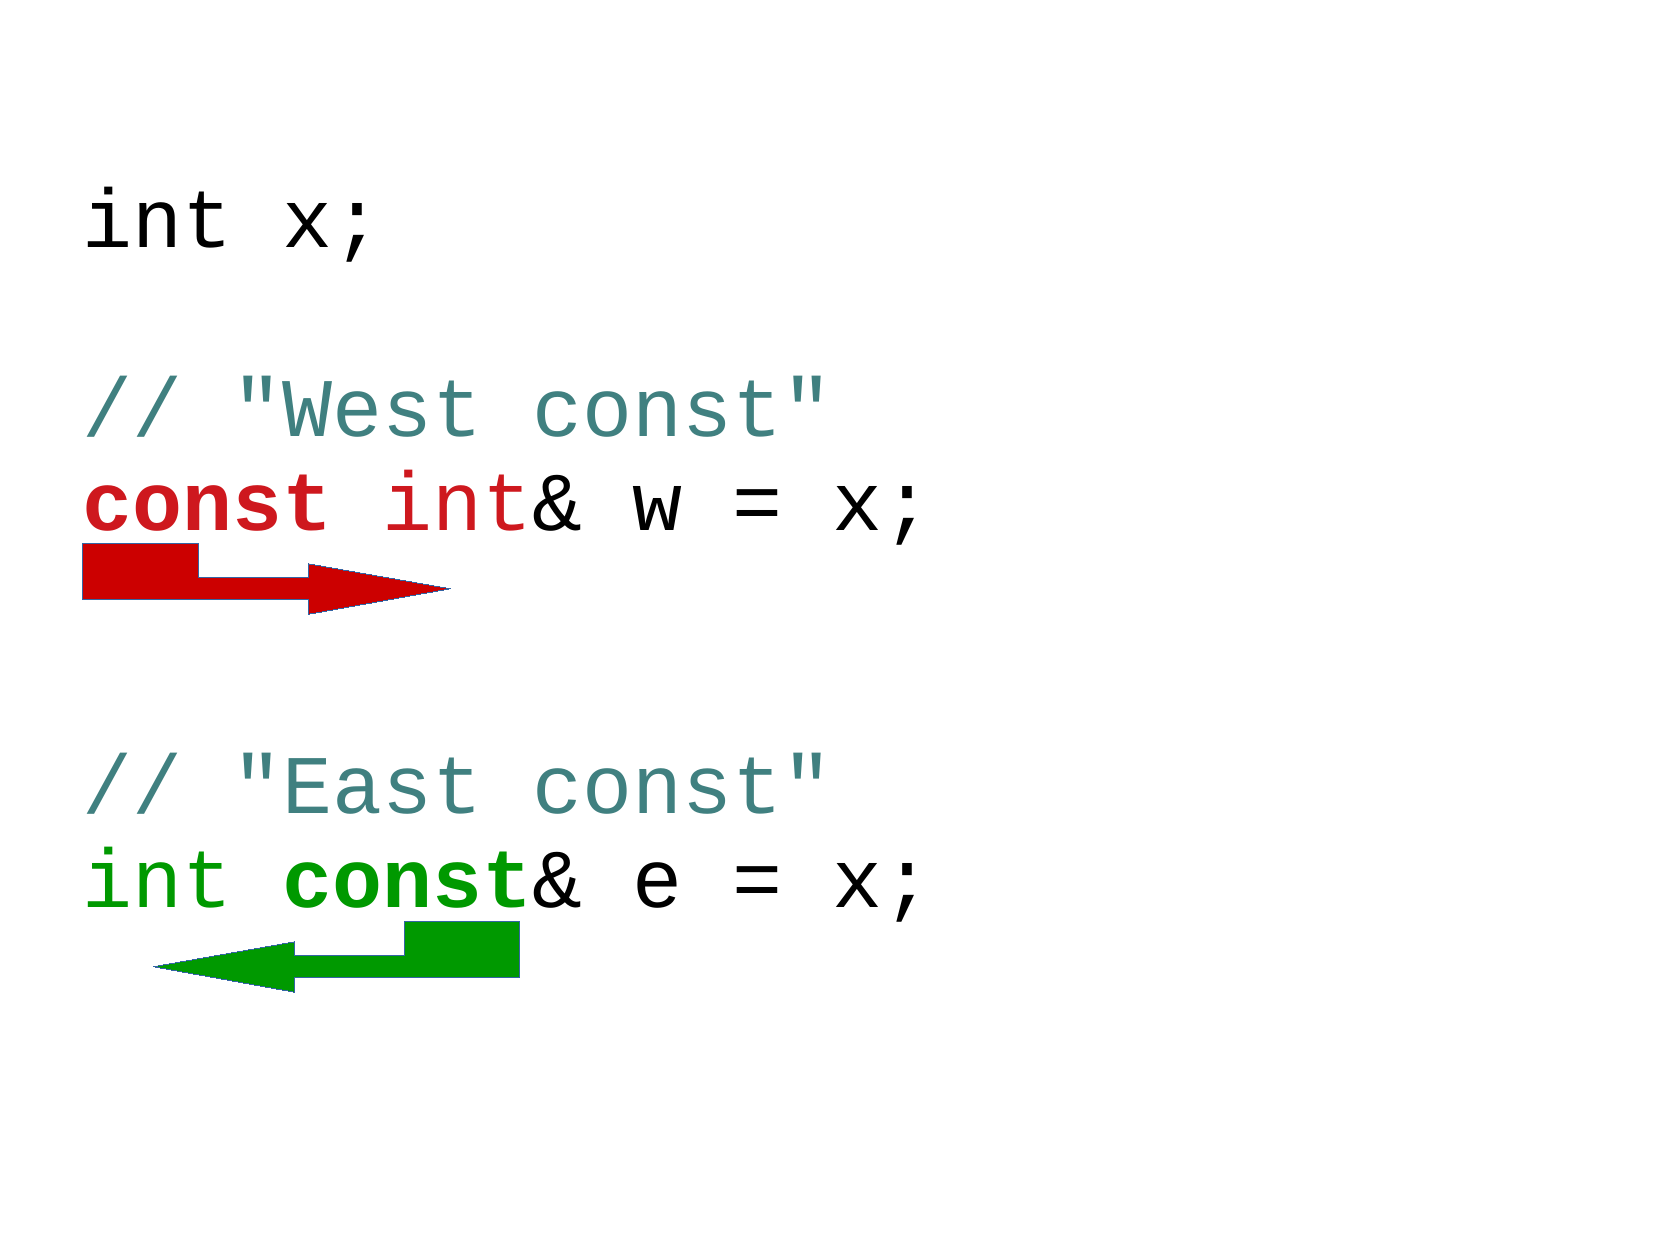

# int x;
// "West const"
const int& w = x;
// "East const"
int const& e = x;